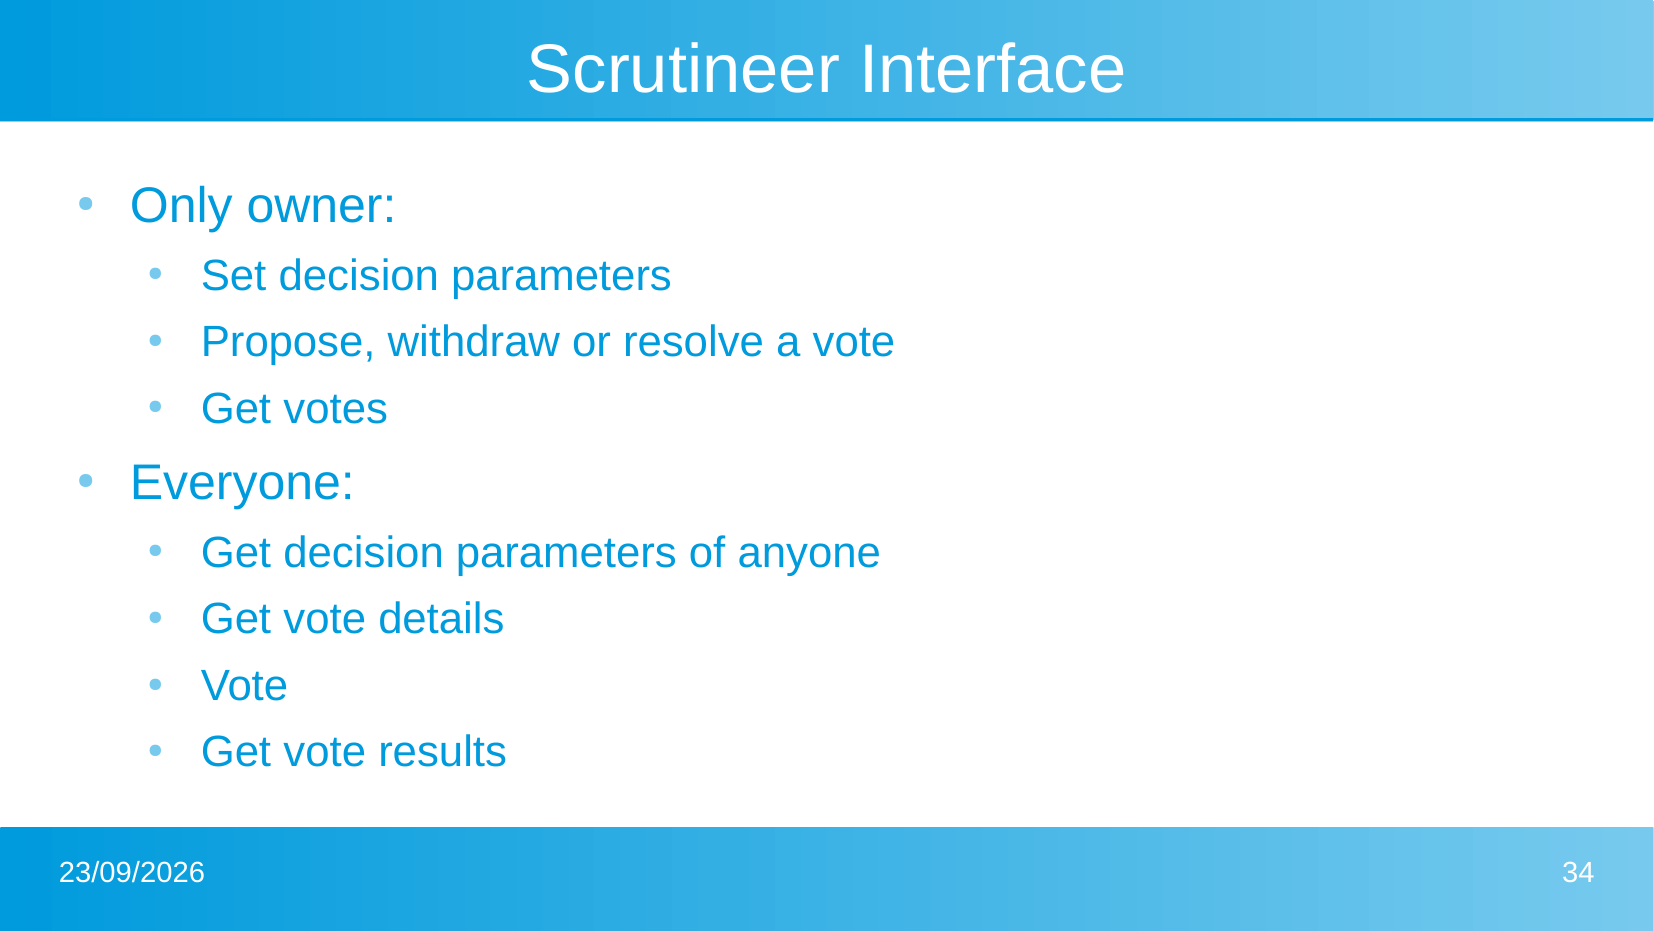

# Scrutineer Interface
Only owner:
Set decision parameters
Propose, withdraw or resolve a vote
Get votes
Everyone:
Get decision parameters of anyone
Get vote details
Vote
Get vote results
34